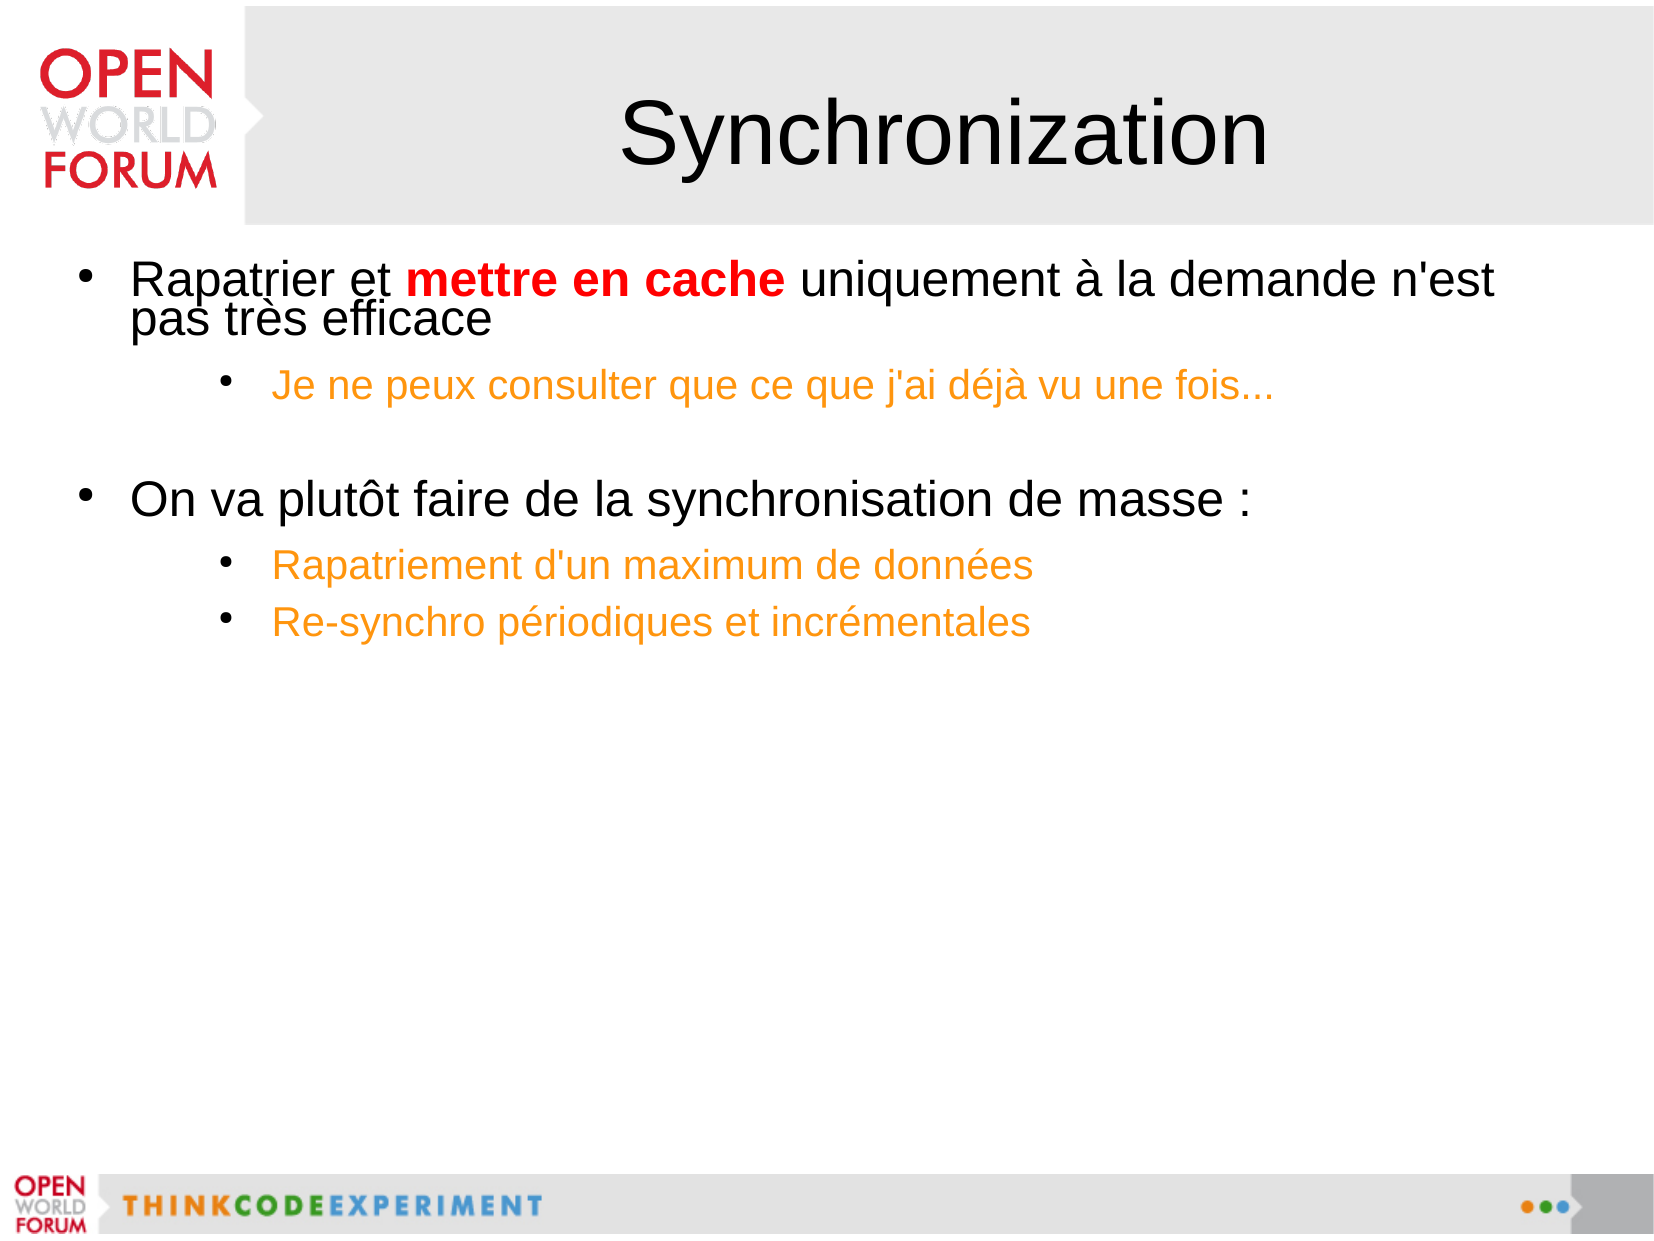

# Synchronization
Rapatrier et mettre en cache uniquement à la demande n'est pas très efficace
Je ne peux consulter que ce que j'ai déjà vu une fois...
On va plutôt faire de la synchronisation de masse :
Rapatriement d'un maximum de données
Re-synchro périodiques et incrémentales